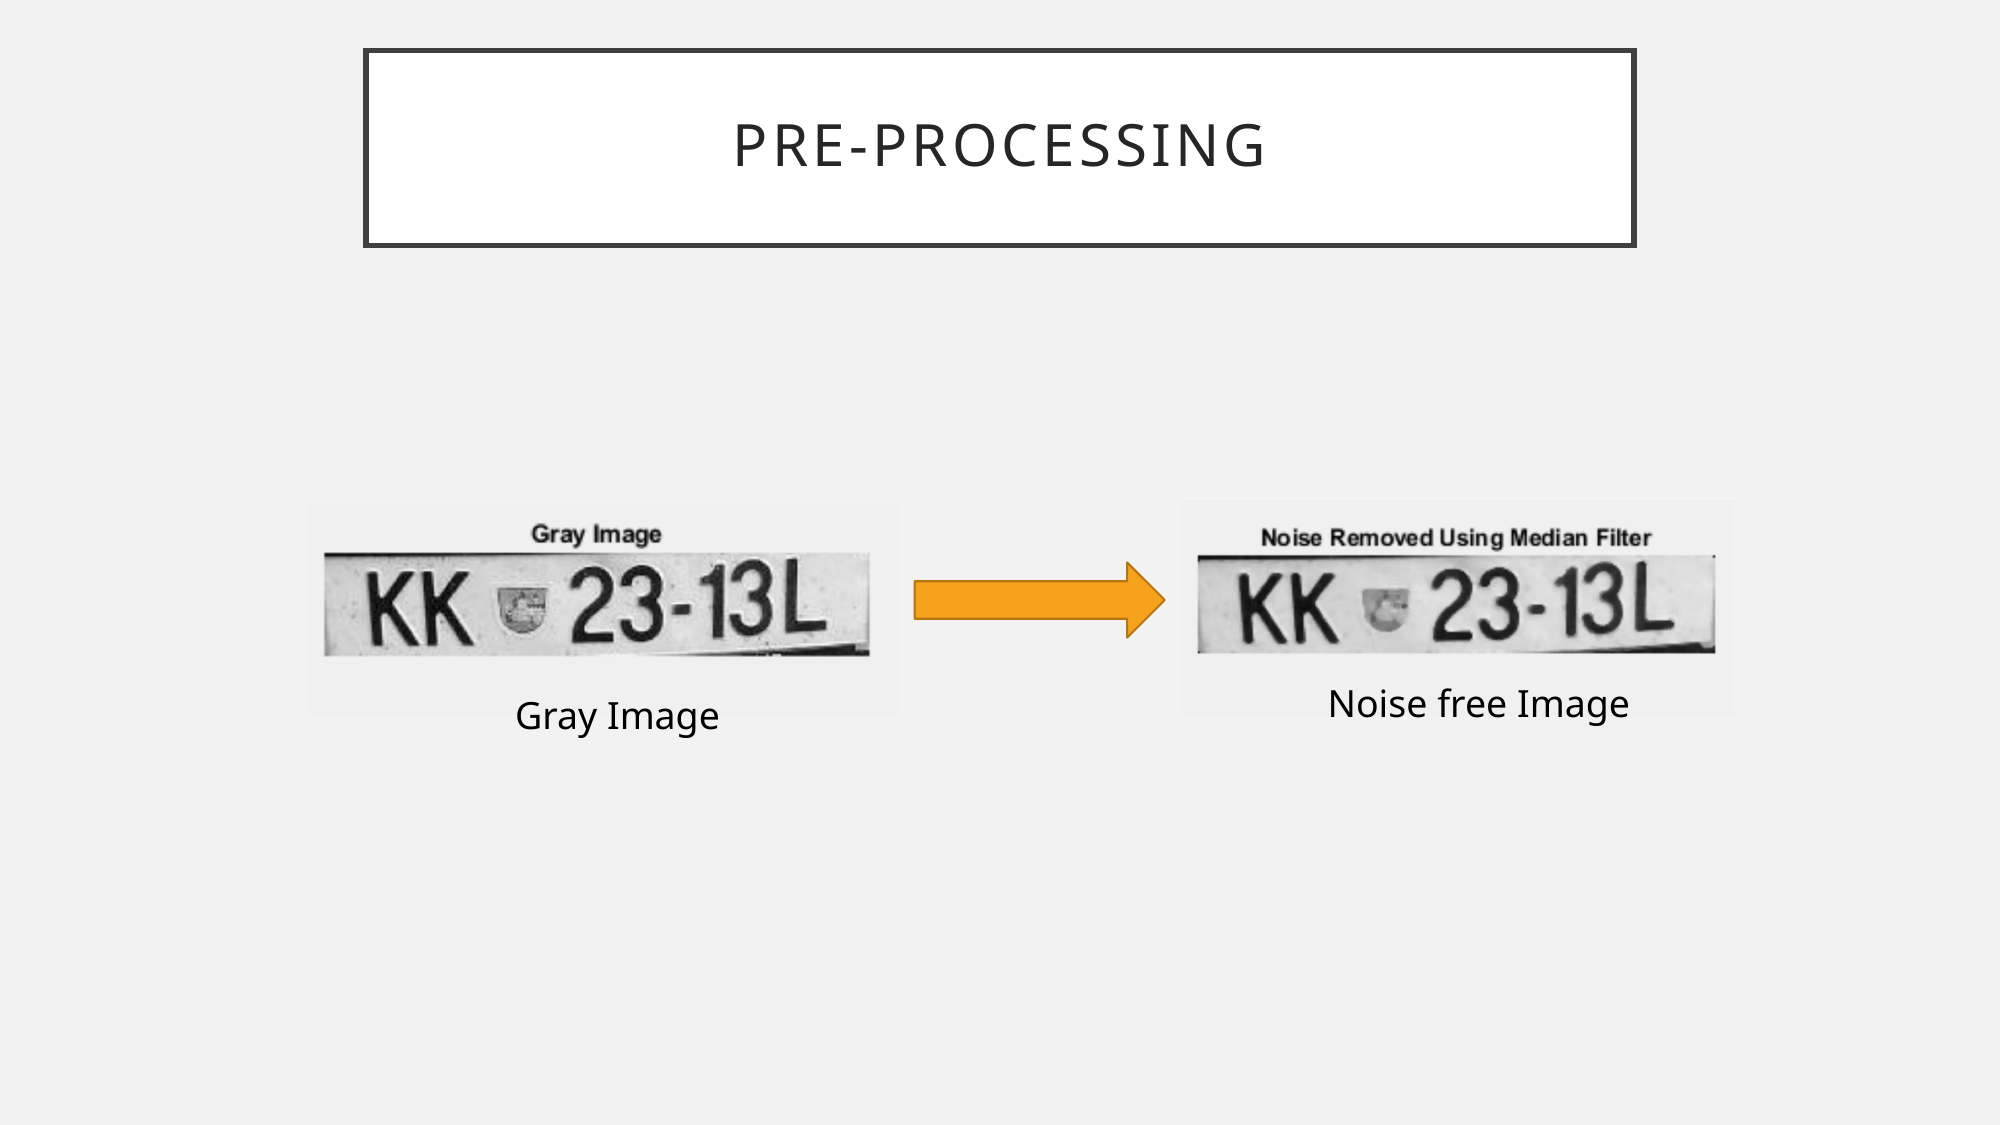

# Pre-processing
Noise free Image
Gray Image